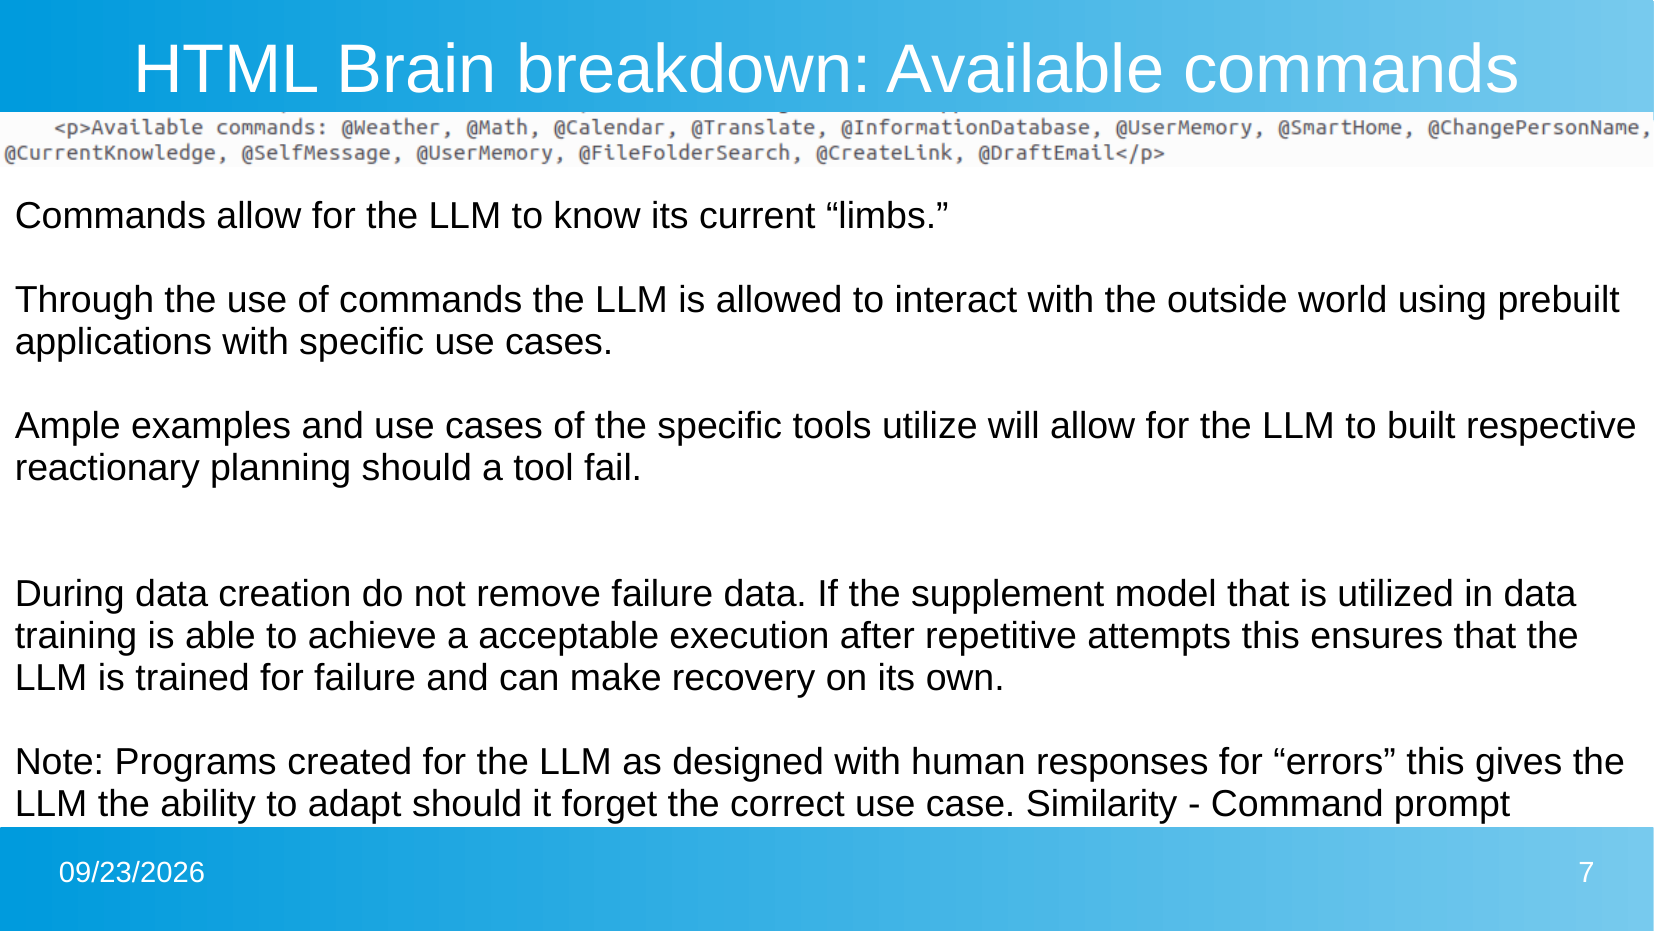

# HTML Brain breakdown: Available commands
Commands allow for the LLM to know its current “limbs.”
Through the use of commands the LLM is allowed to interact with the outside world using prebuilt applications with specific use cases.
Ample examples and use cases of the specific tools utilize will allow for the LLM to built respective reactionary planning should a tool fail.
During data creation do not remove failure data. If the supplement model that is utilized in data training is able to achieve a acceptable execution after repetitive attempts this ensures that the LLM is trained for failure and can make recovery on its own.
Note: Programs created for the LLM as designed with human responses for “errors” this gives the LLM the ability to adapt should it forget the correct use case. Similarity - Command prompt
7